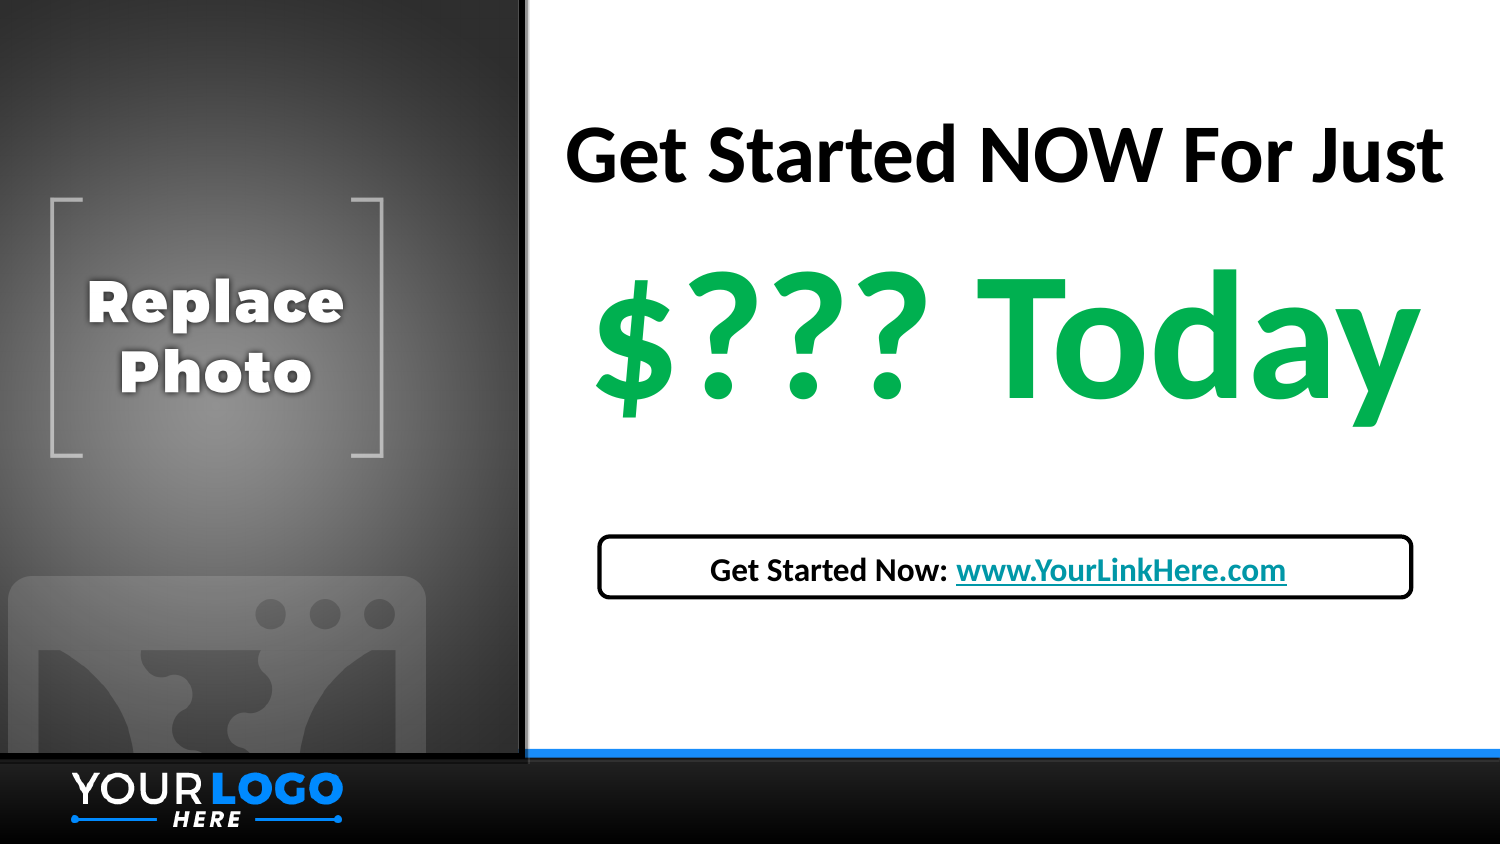

Get Started NOW For Just
$??? Today
Get Started Now: www.YourLinkHere.com